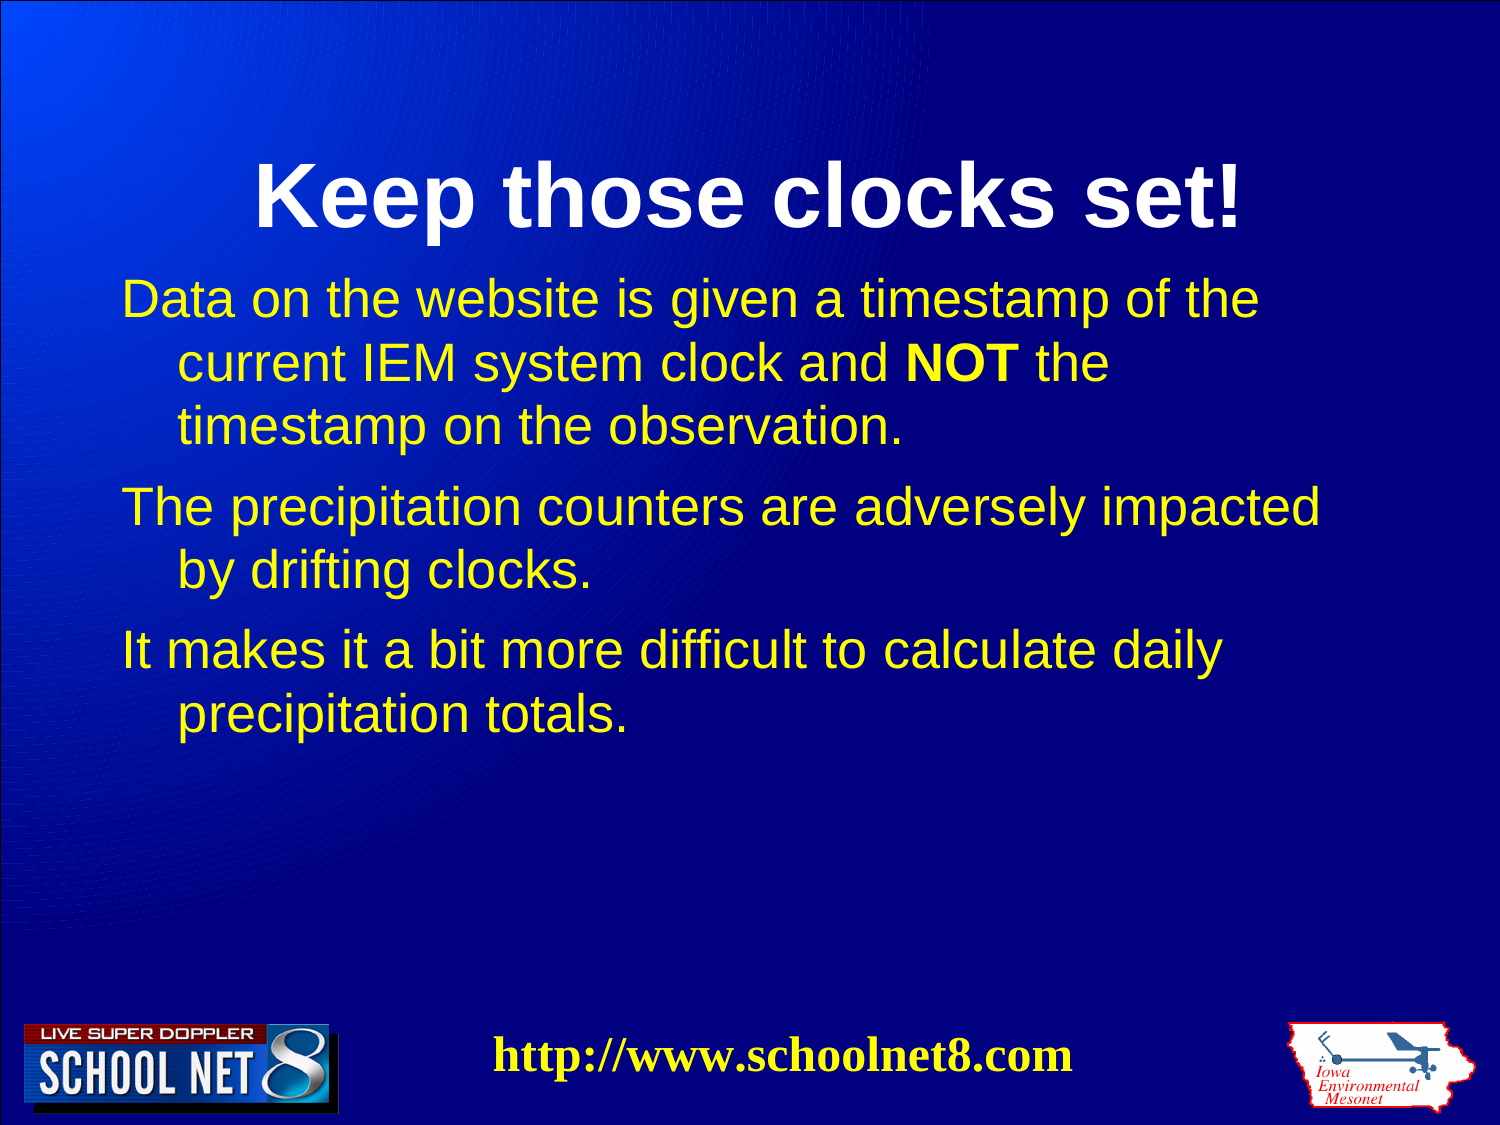

# Keep those clocks set!
Data on the website is given a timestamp of the current IEM system clock and NOT the timestamp on the observation.
The precipitation counters are adversely impacted by drifting clocks.
It makes it a bit more difficult to calculate daily precipitation totals.